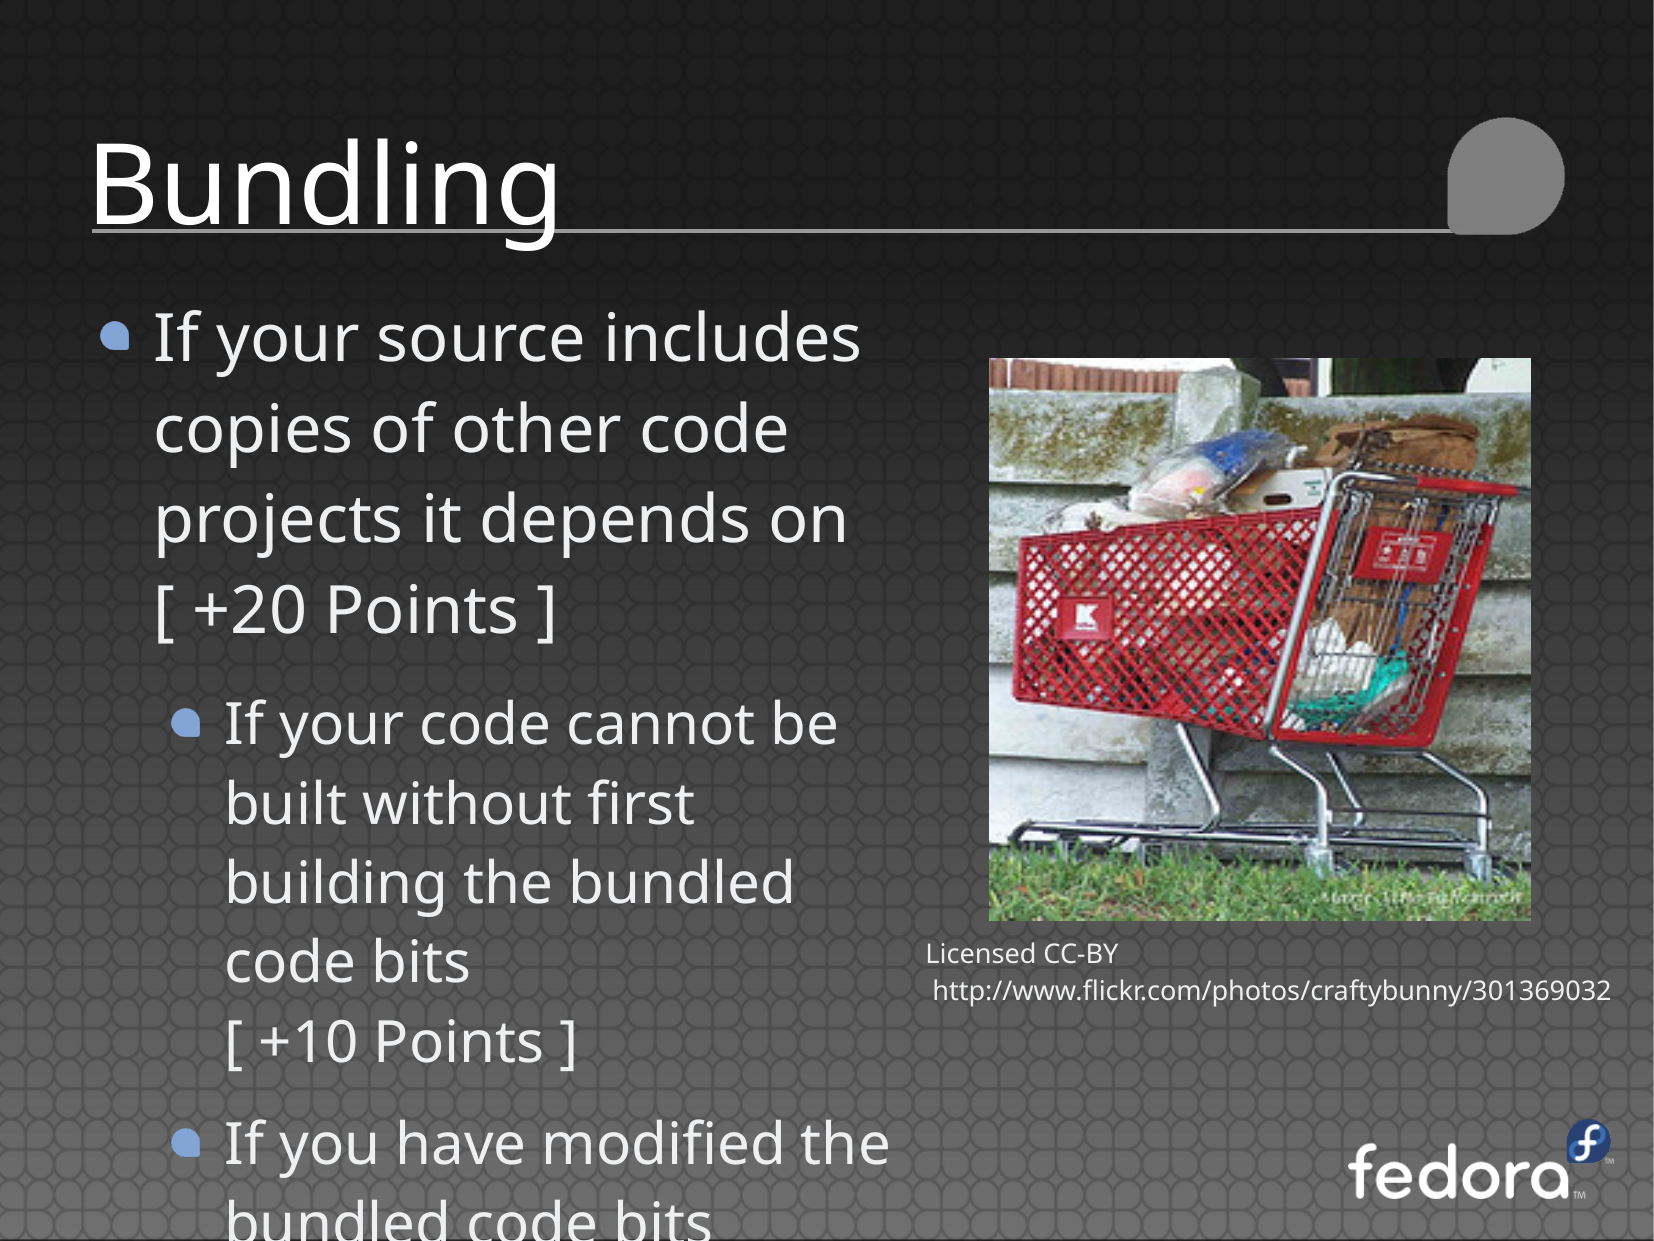

Bundling
# If your source includes copies of other code projects it depends on [ +20 Points ]
If your code cannot be built without first building the bundled code bits
[ +10 Points ]
If you have modified the bundled code bits
[ +40 Points ]
Licensed CC-BY
 http://www.flickr.com/photos/craftybunny/301369032